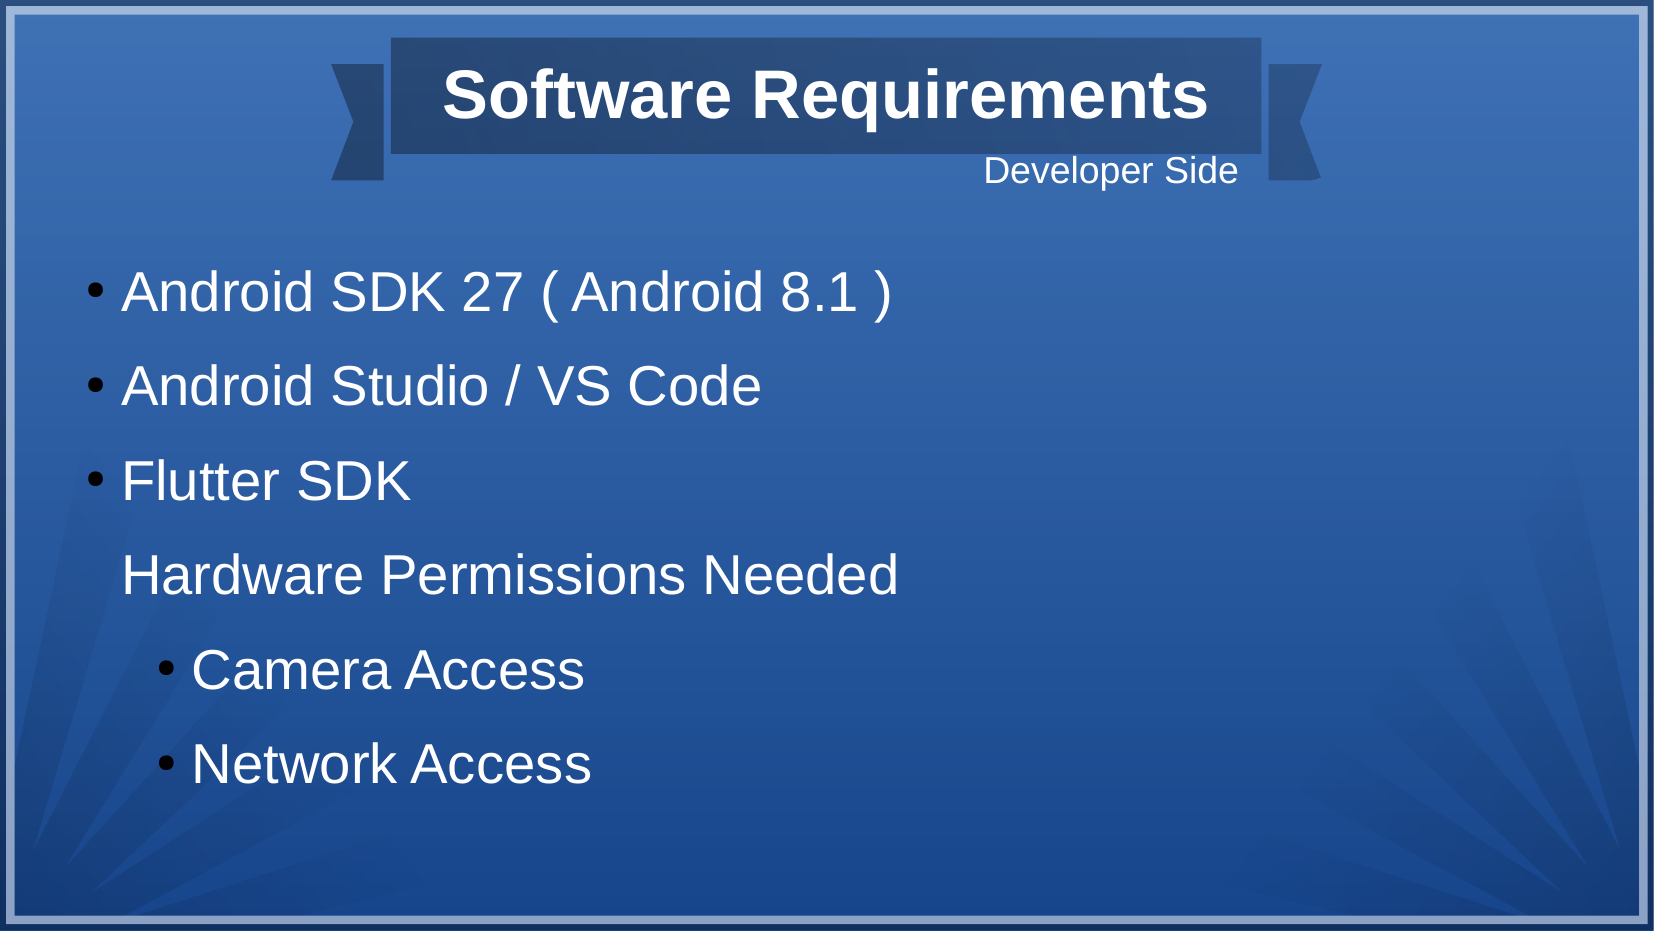

# Software Requirements
Developer Side
Android SDK 27 ( Android 8.1 )
Android Studio / VS Code
Flutter SDK
Hardware Permissions Needed
Camera Access
Network Access